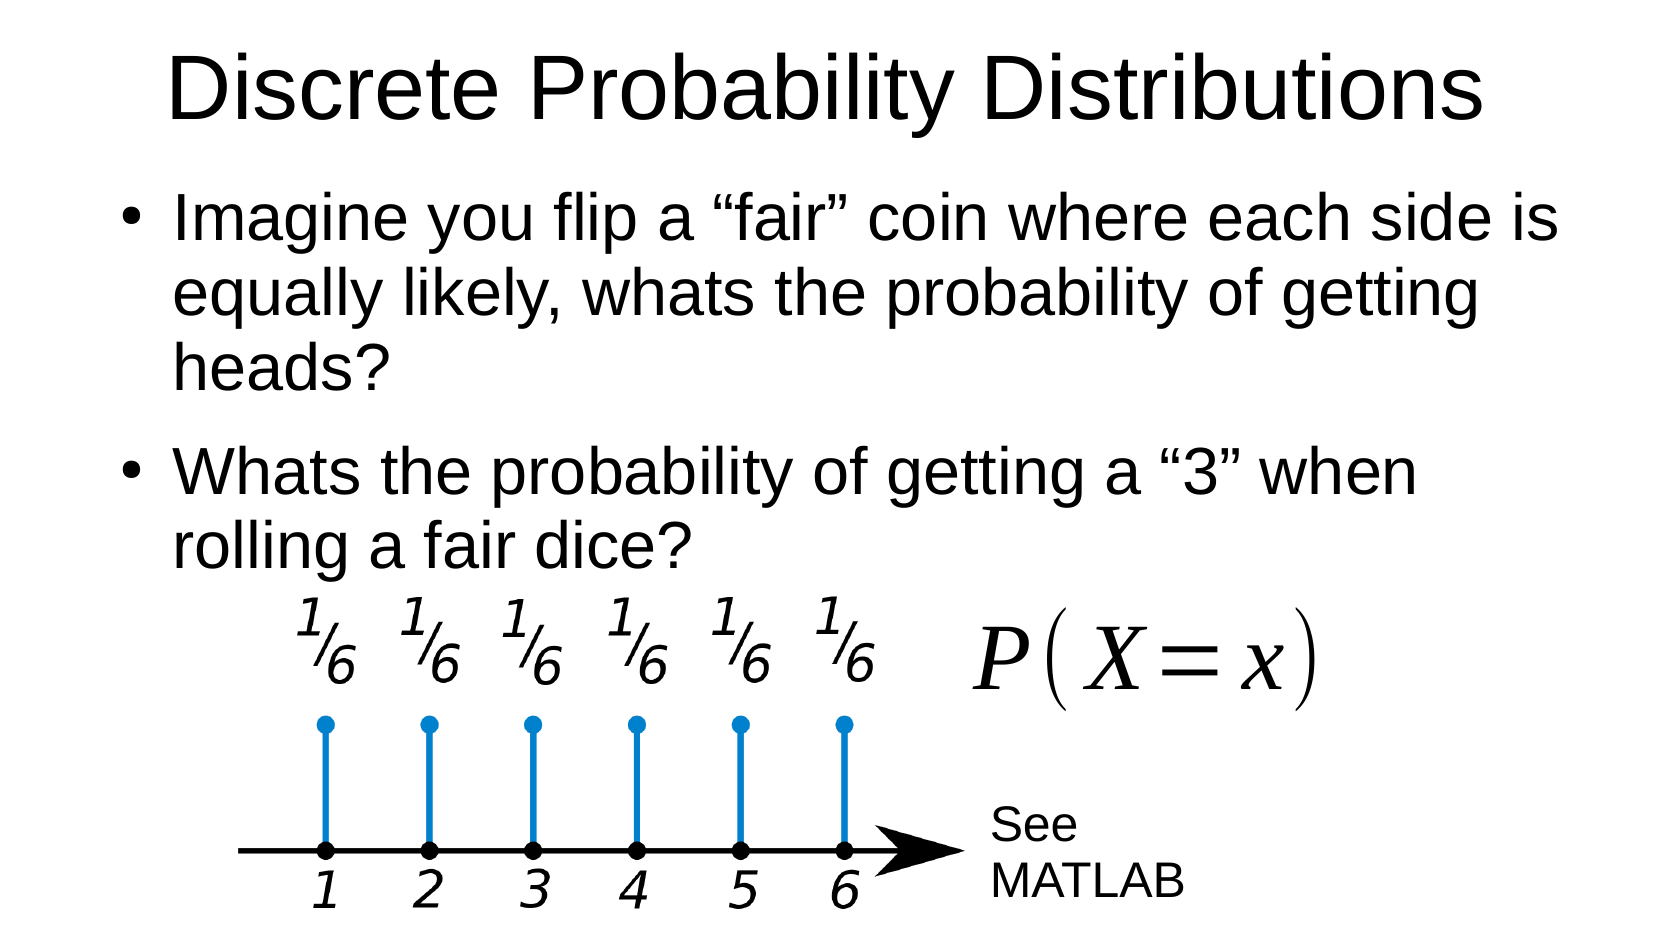

# Discrete Probability Distributions
Imagine you flip a “fair” coin where each side is equally likely, whats the probability of getting heads?
Whats the probability of getting a “3” when rolling a fair dice?
See MATLAB